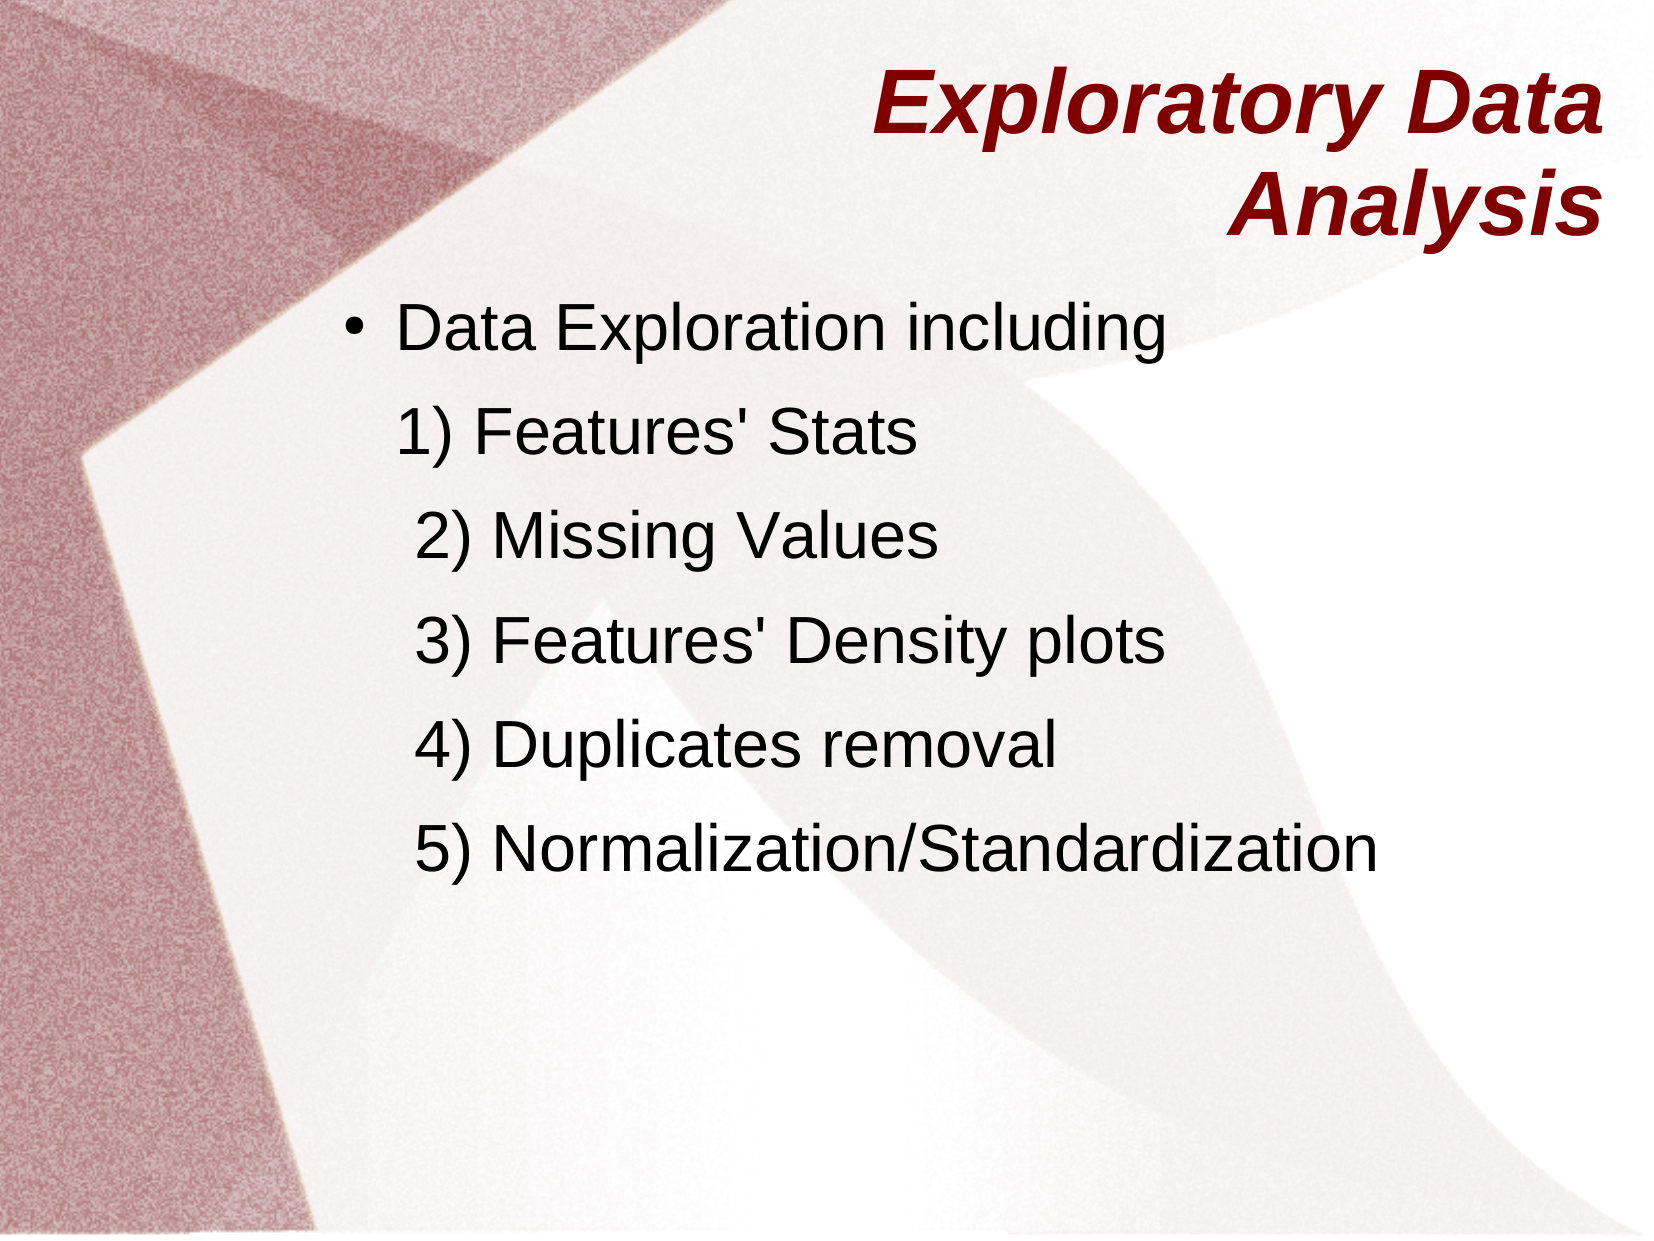

# Exploratory Data Analysis
Data Exploration including
1) Features' Stats
 2) Missing Values
 3) Features' Density plots
 4) Duplicates removal
 5) Normalization/Standardization